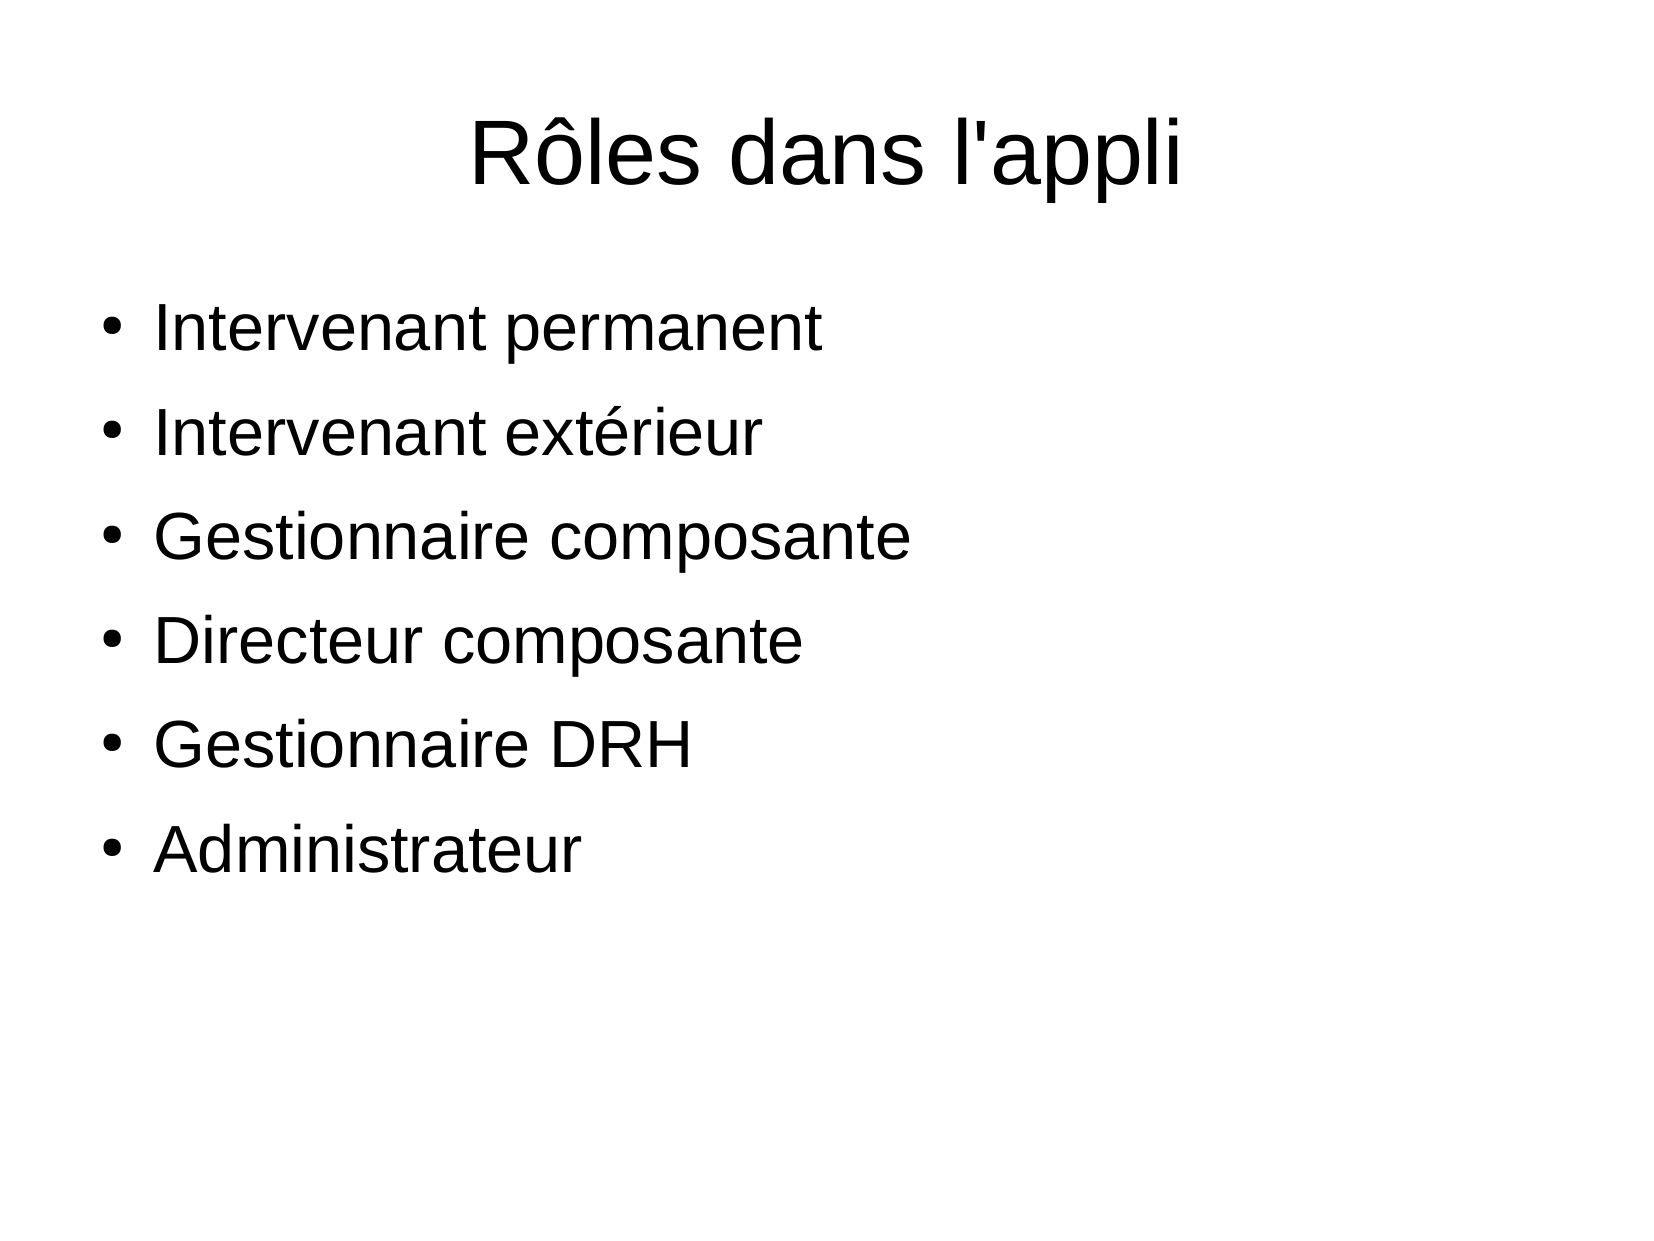

# Rôles dans l'appli
Intervenant permanent
Intervenant extérieur
Gestionnaire composante
Directeur composante
Gestionnaire DRH
Administrateur